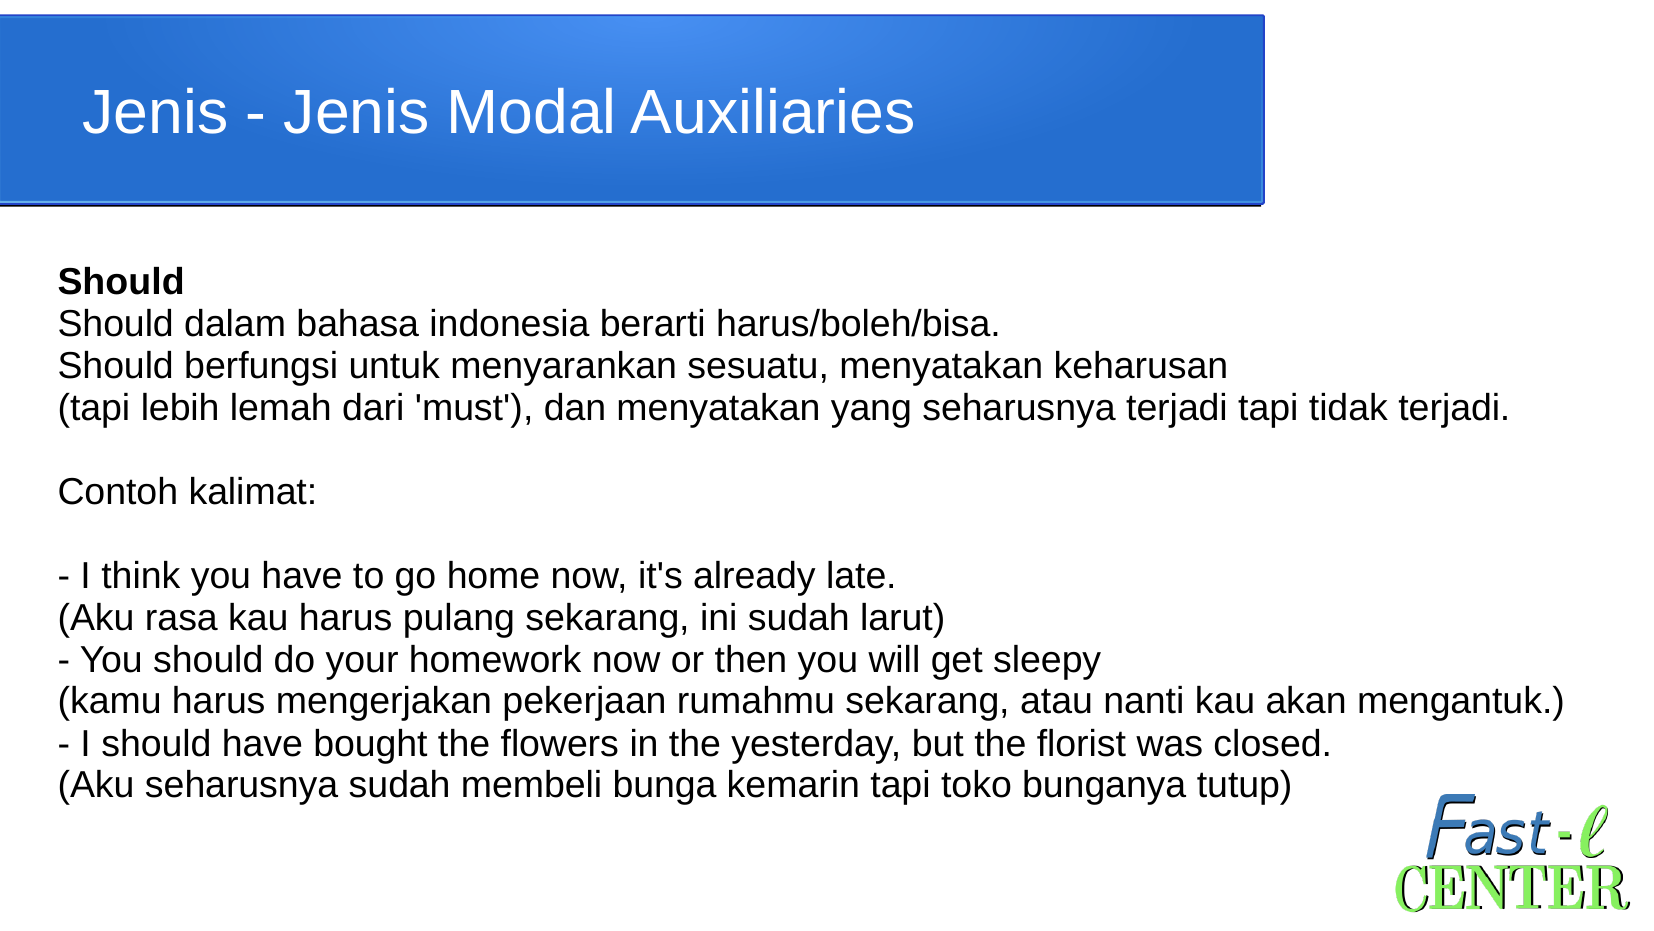

# Jenis - Jenis Modal Auxiliaries
Should
Should dalam bahasa indonesia berarti harus/boleh/bisa.
Should berfungsi untuk menyarankan sesuatu, menyatakan keharusan
(tapi lebih lemah dari 'must'), dan menyatakan yang seharusnya terjadi tapi tidak terjadi.
Contoh kalimat:
- I think you have to go home now, it's already late.
(Aku rasa kau harus pulang sekarang, ini sudah larut)
- You should do your homework now or then you will get sleepy
(kamu harus mengerjakan pekerjaan rumahmu sekarang, atau nanti kau akan mengantuk.)
- I should have bought the flowers in the yesterday, but the florist was closed.
(Aku seharusnya sudah membeli bunga kemarin tapi toko bunganya tutup)